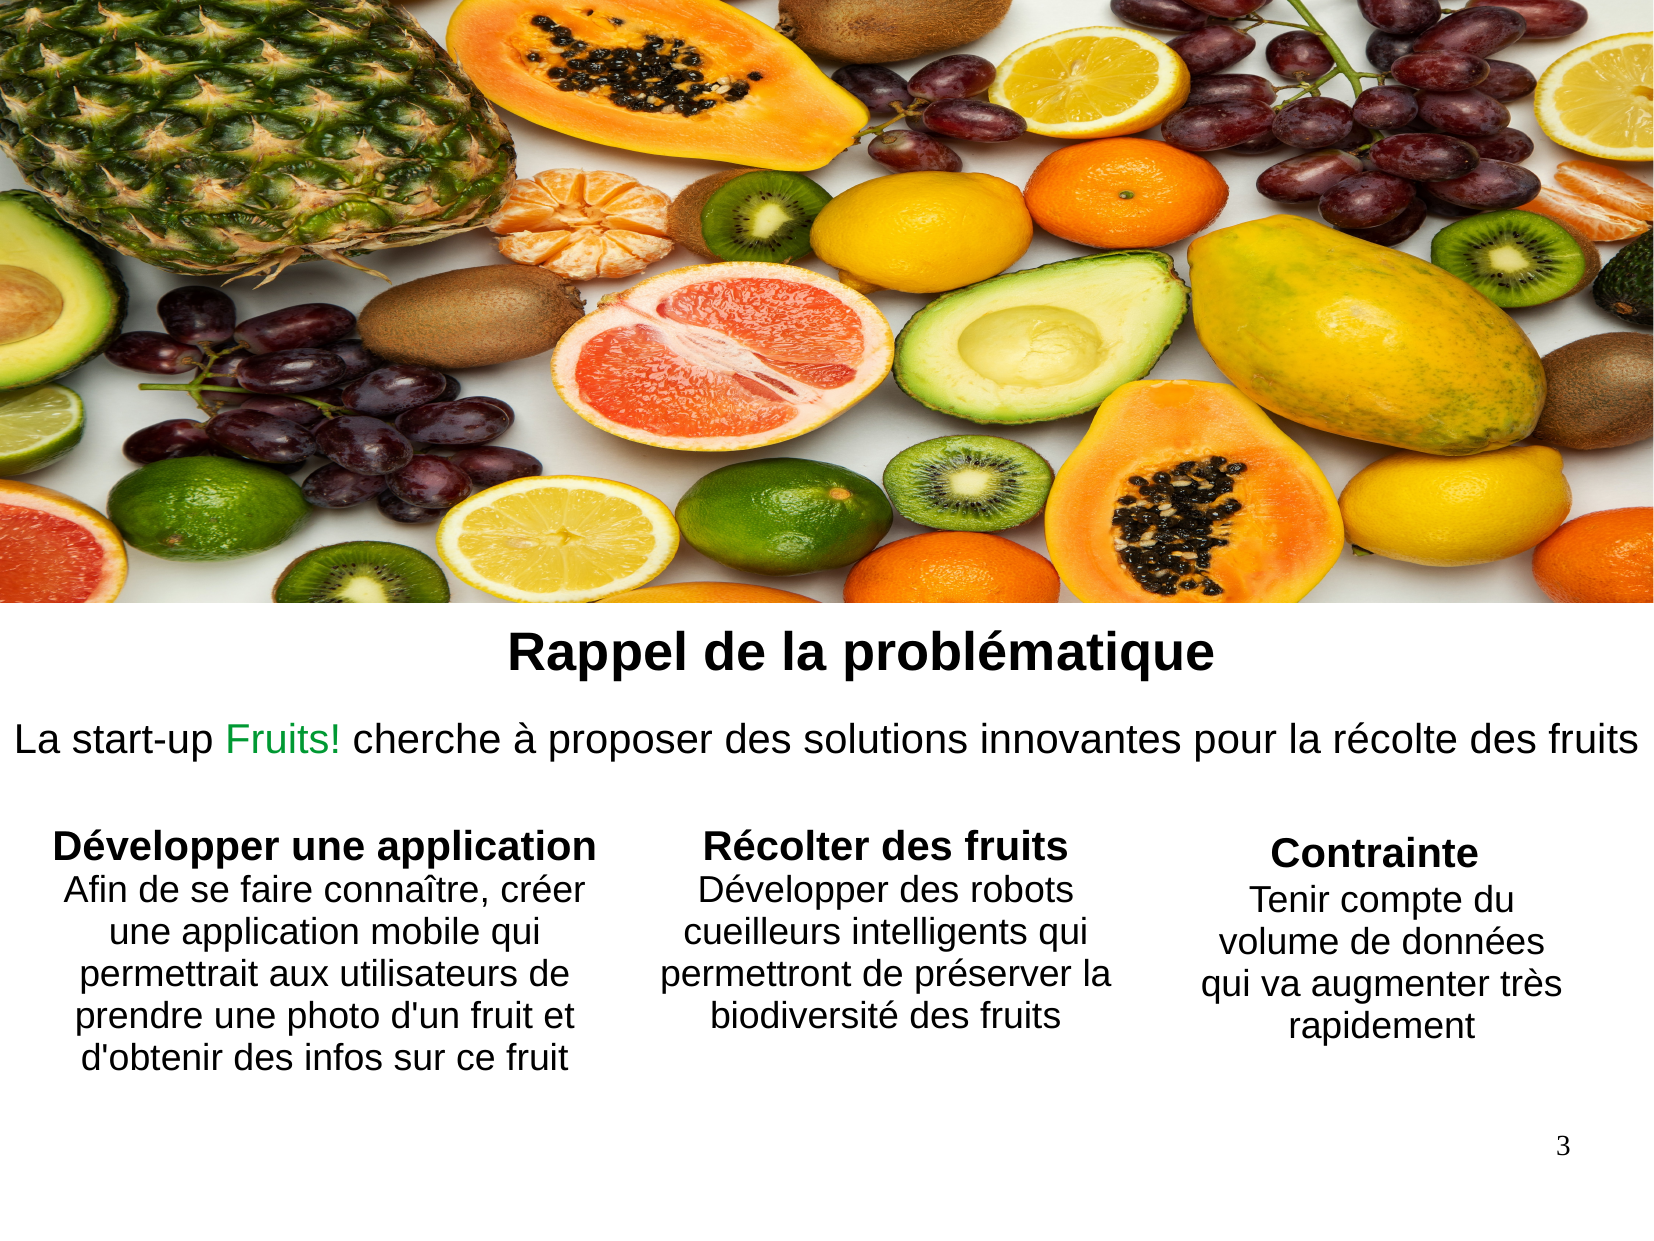

Rappel de la problématique
La start-up Fruits! cherche à proposer des solutions innovantes pour la récolte des fruits
Développer une application
Afin de se faire connaître, créer une application mobile qui permettrait aux utilisateurs de prendre une photo d'un fruit et d'obtenir des infos sur ce fruit
Récolter des fruits
Développer des robots cueilleurs intelligents qui permettront de préserver la biodiversité des fruits
Contrainte
Tenir compte du volume de données qui va augmenter très rapidement
3